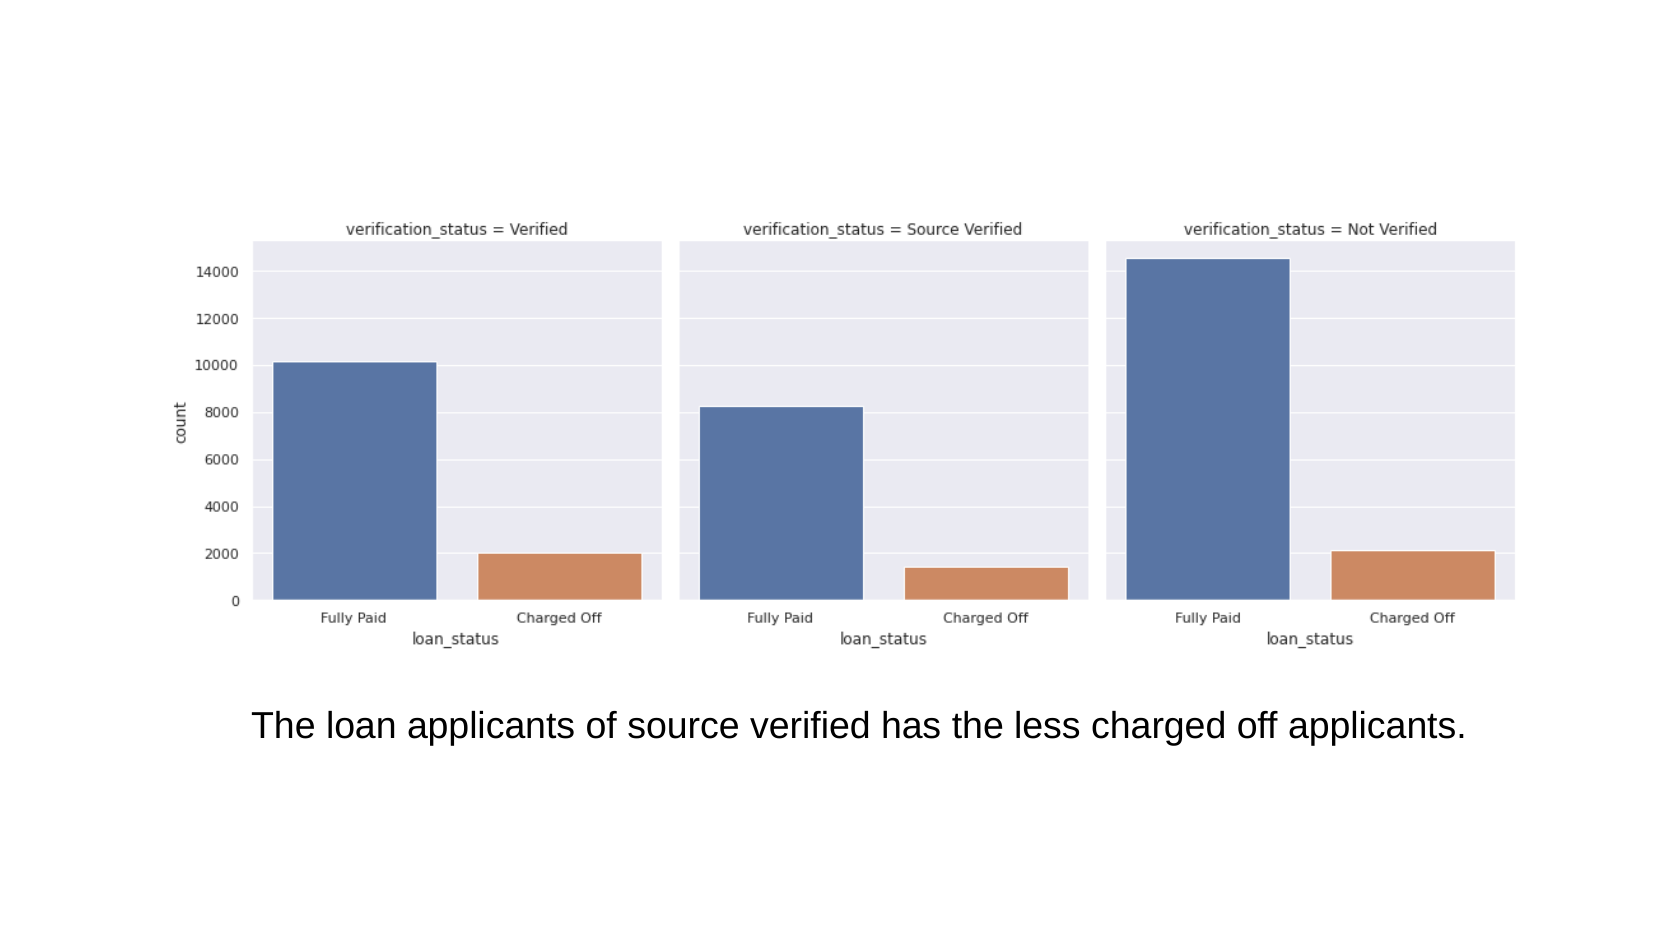

The loan applicants of source verified has the less charged off applicants.